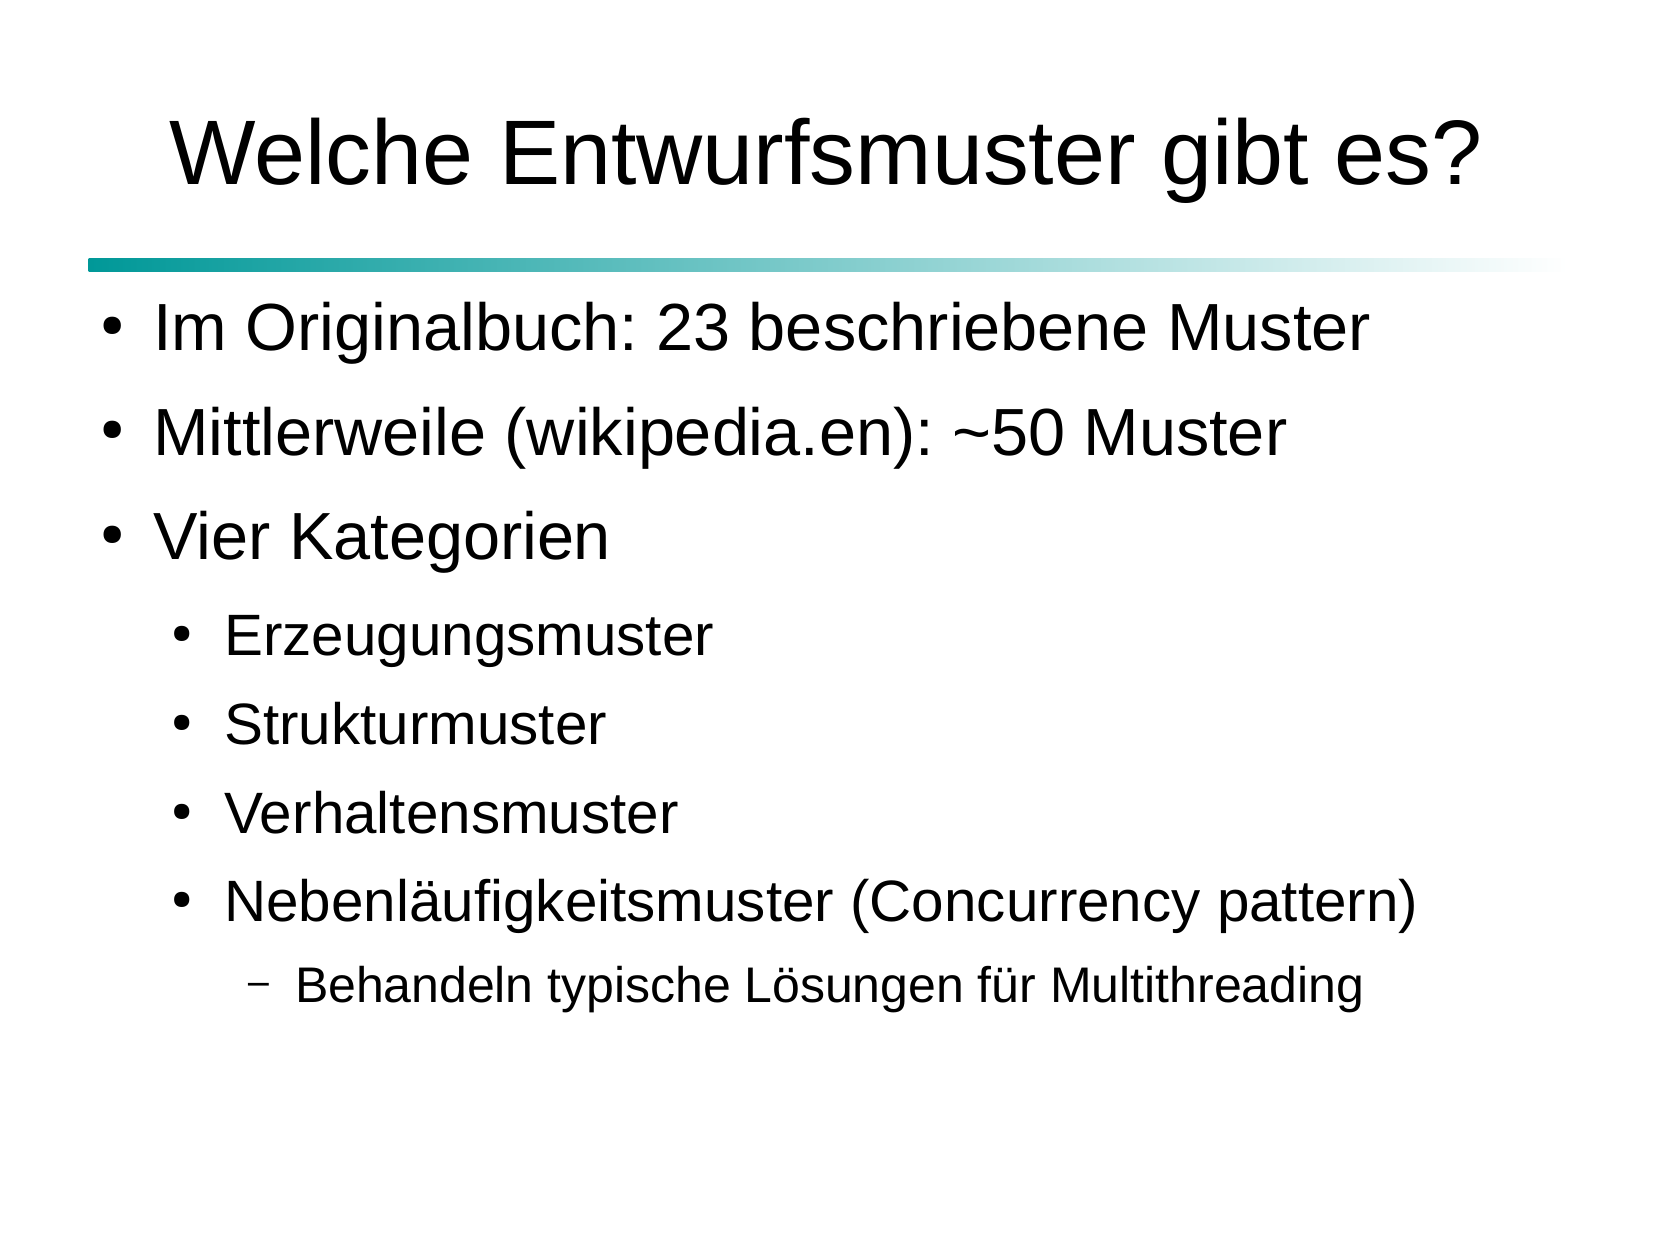

# Welche Entwurfsmuster gibt es?
Im Originalbuch: 23 beschriebene Muster
Mittlerweile (wikipedia.en): ~50 Muster
Vier Kategorien
Erzeugungsmuster
Strukturmuster
Verhaltensmuster
Nebenläufigkeitsmuster (Concurrency pattern)
Behandeln typische Lösungen für Multithreading